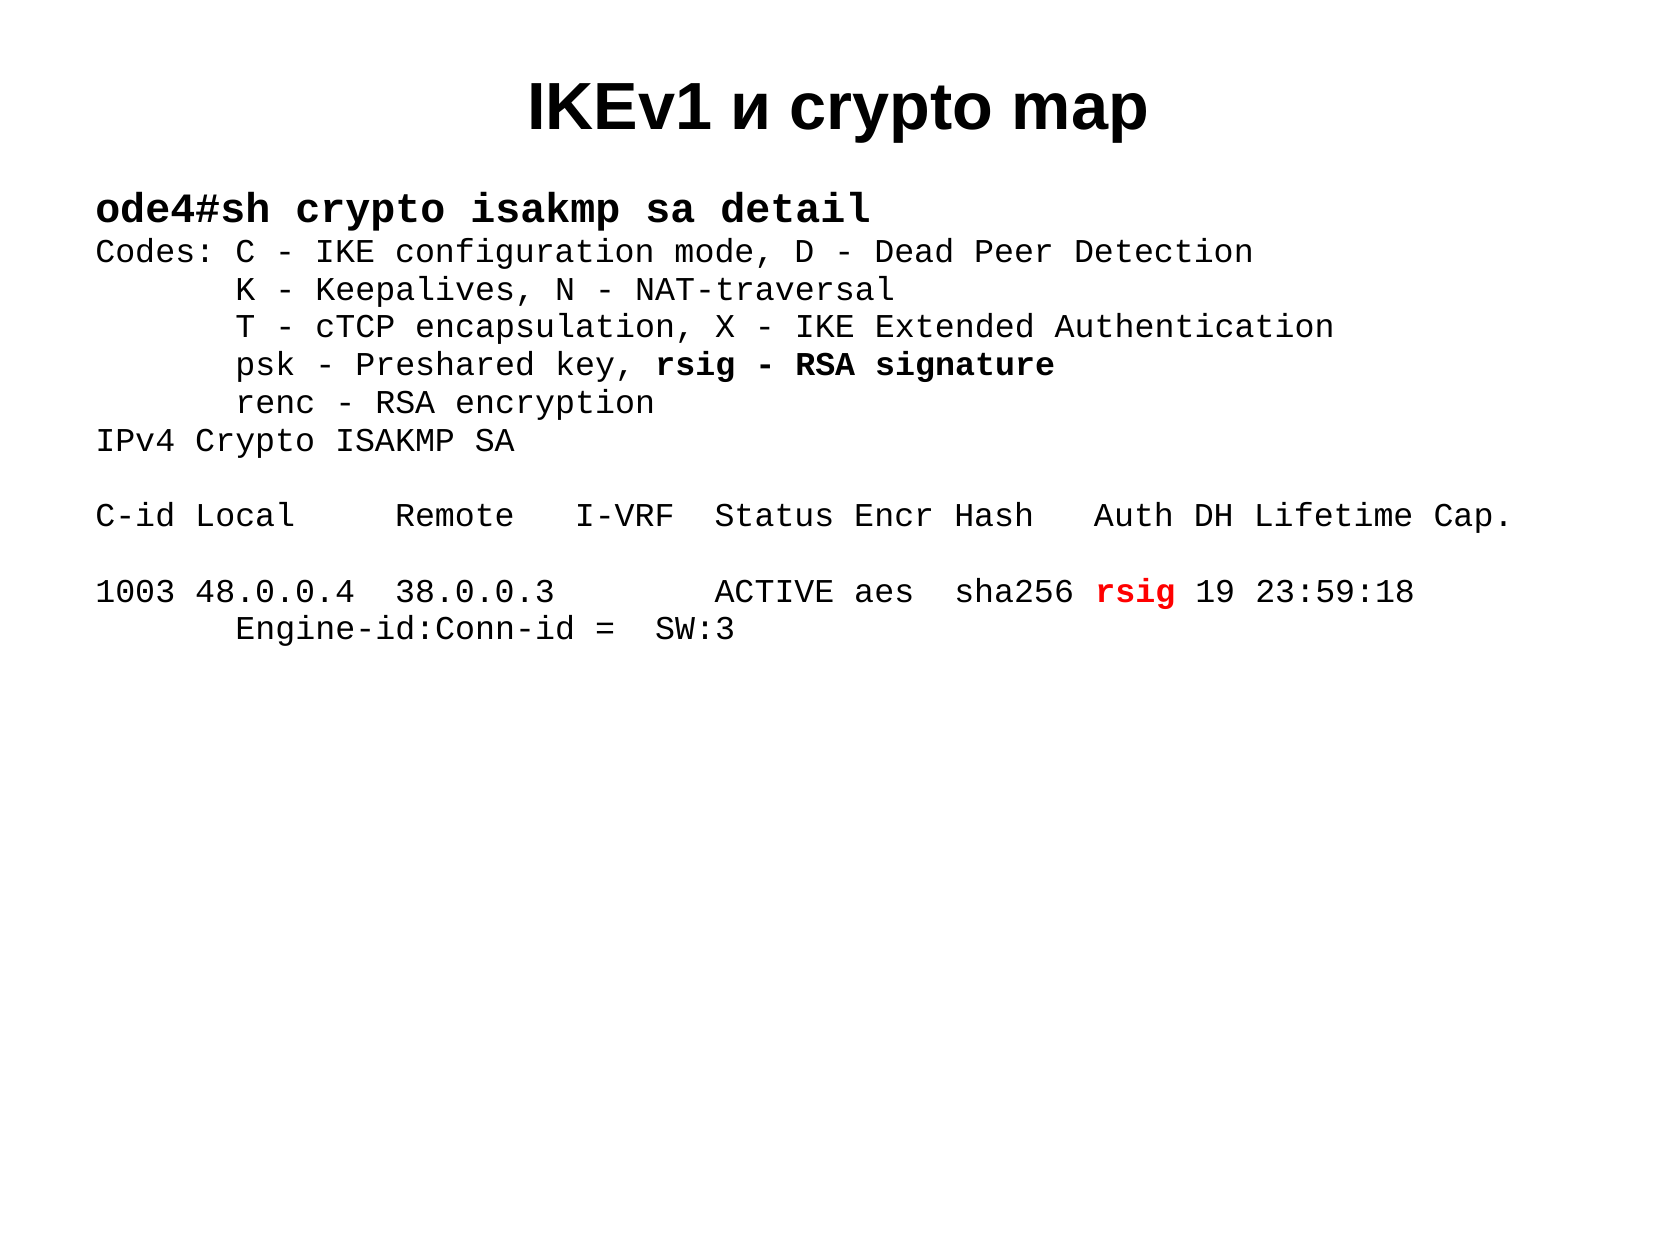

IKEv1 и crypto map
# ode4#sh crypto isakmp sa detail
Codes: C - IKE configuration mode, D - Dead Peer Detection
 K - Keepalives, N - NAT-traversal
 T - cTCP encapsulation, X - IKE Extended Authentication
 psk - Preshared key, rsig - RSA signature
 renc - RSA encryption
IPv4 Crypto ISAKMP SA
C-id Local Remote I-VRF Status Encr Hash Auth DH Lifetime Cap.
1003 48.0.0.4 38.0.0.3 ACTIVE aes sha256 rsig 19 23:59:18
 Engine-id:Conn-id = SW:3